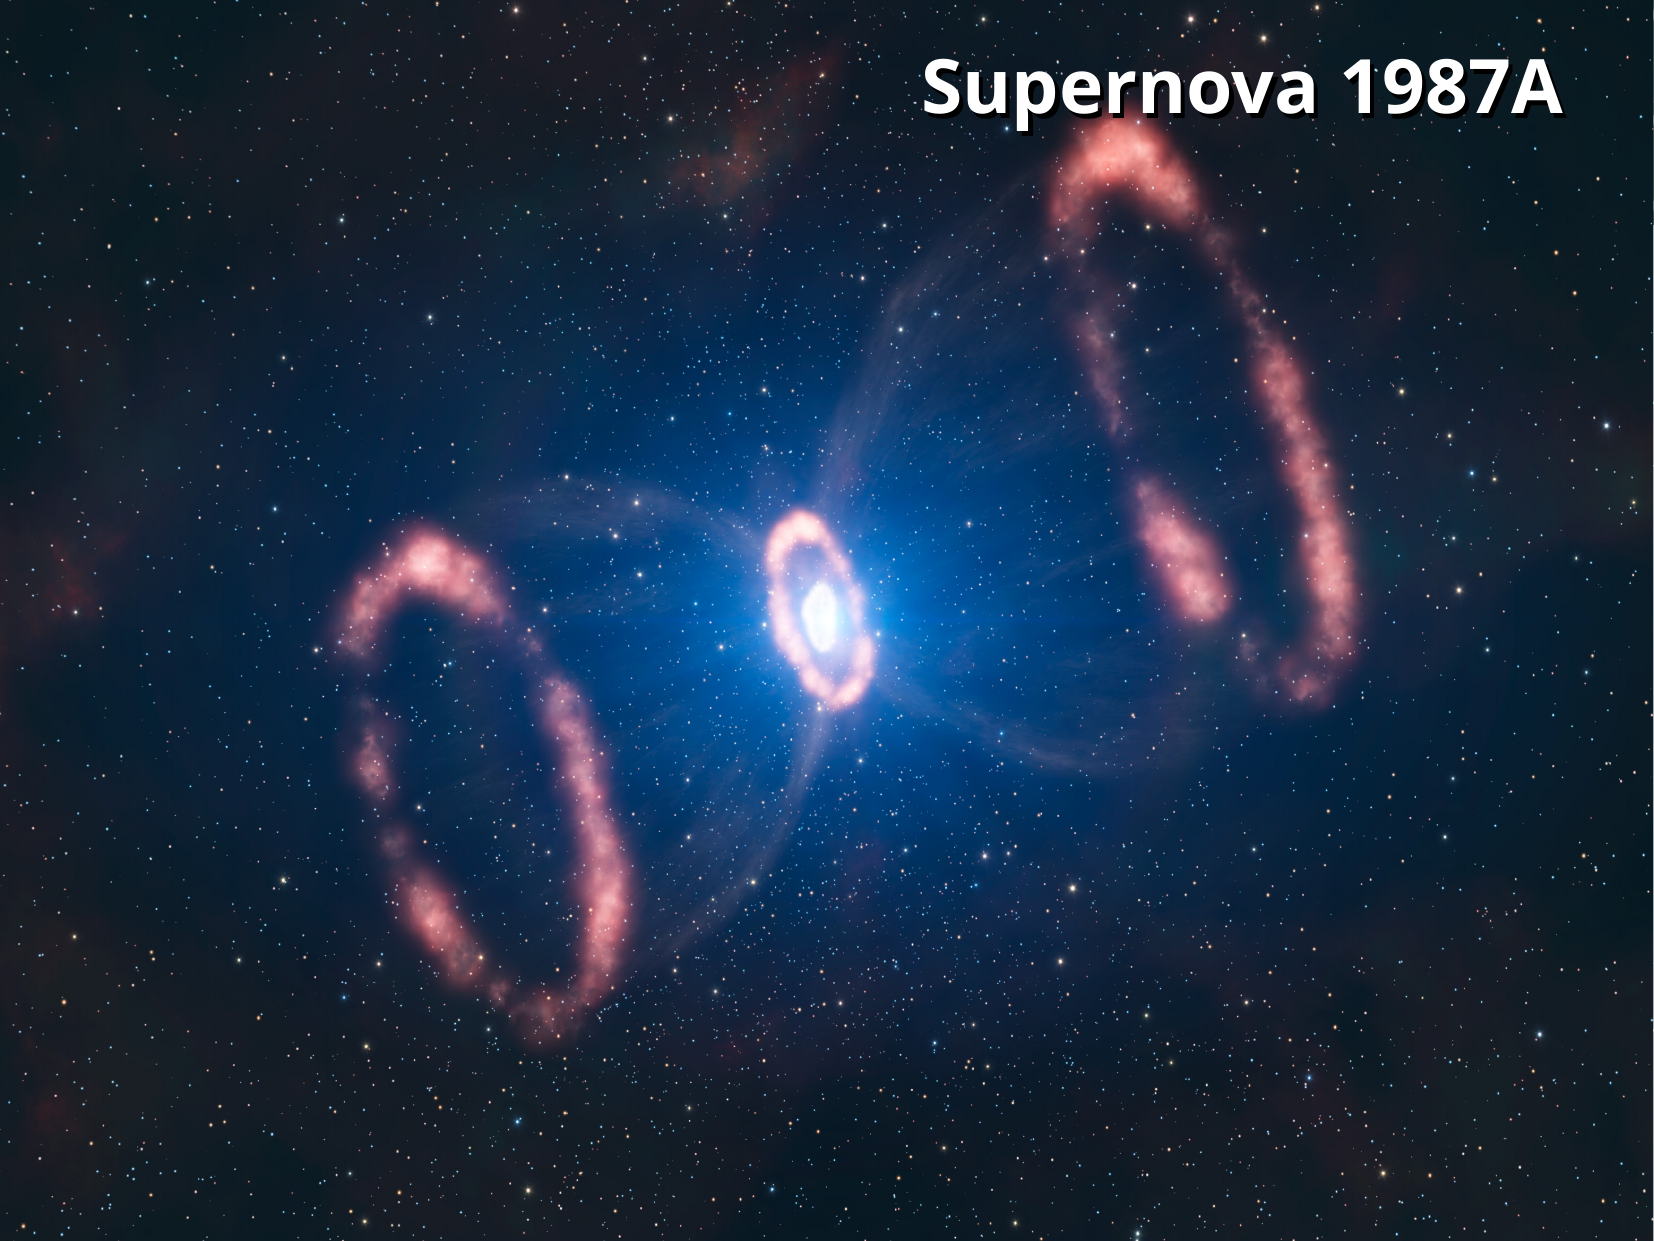

# Supernova 1987A
H. Asorey - Física IV B
42